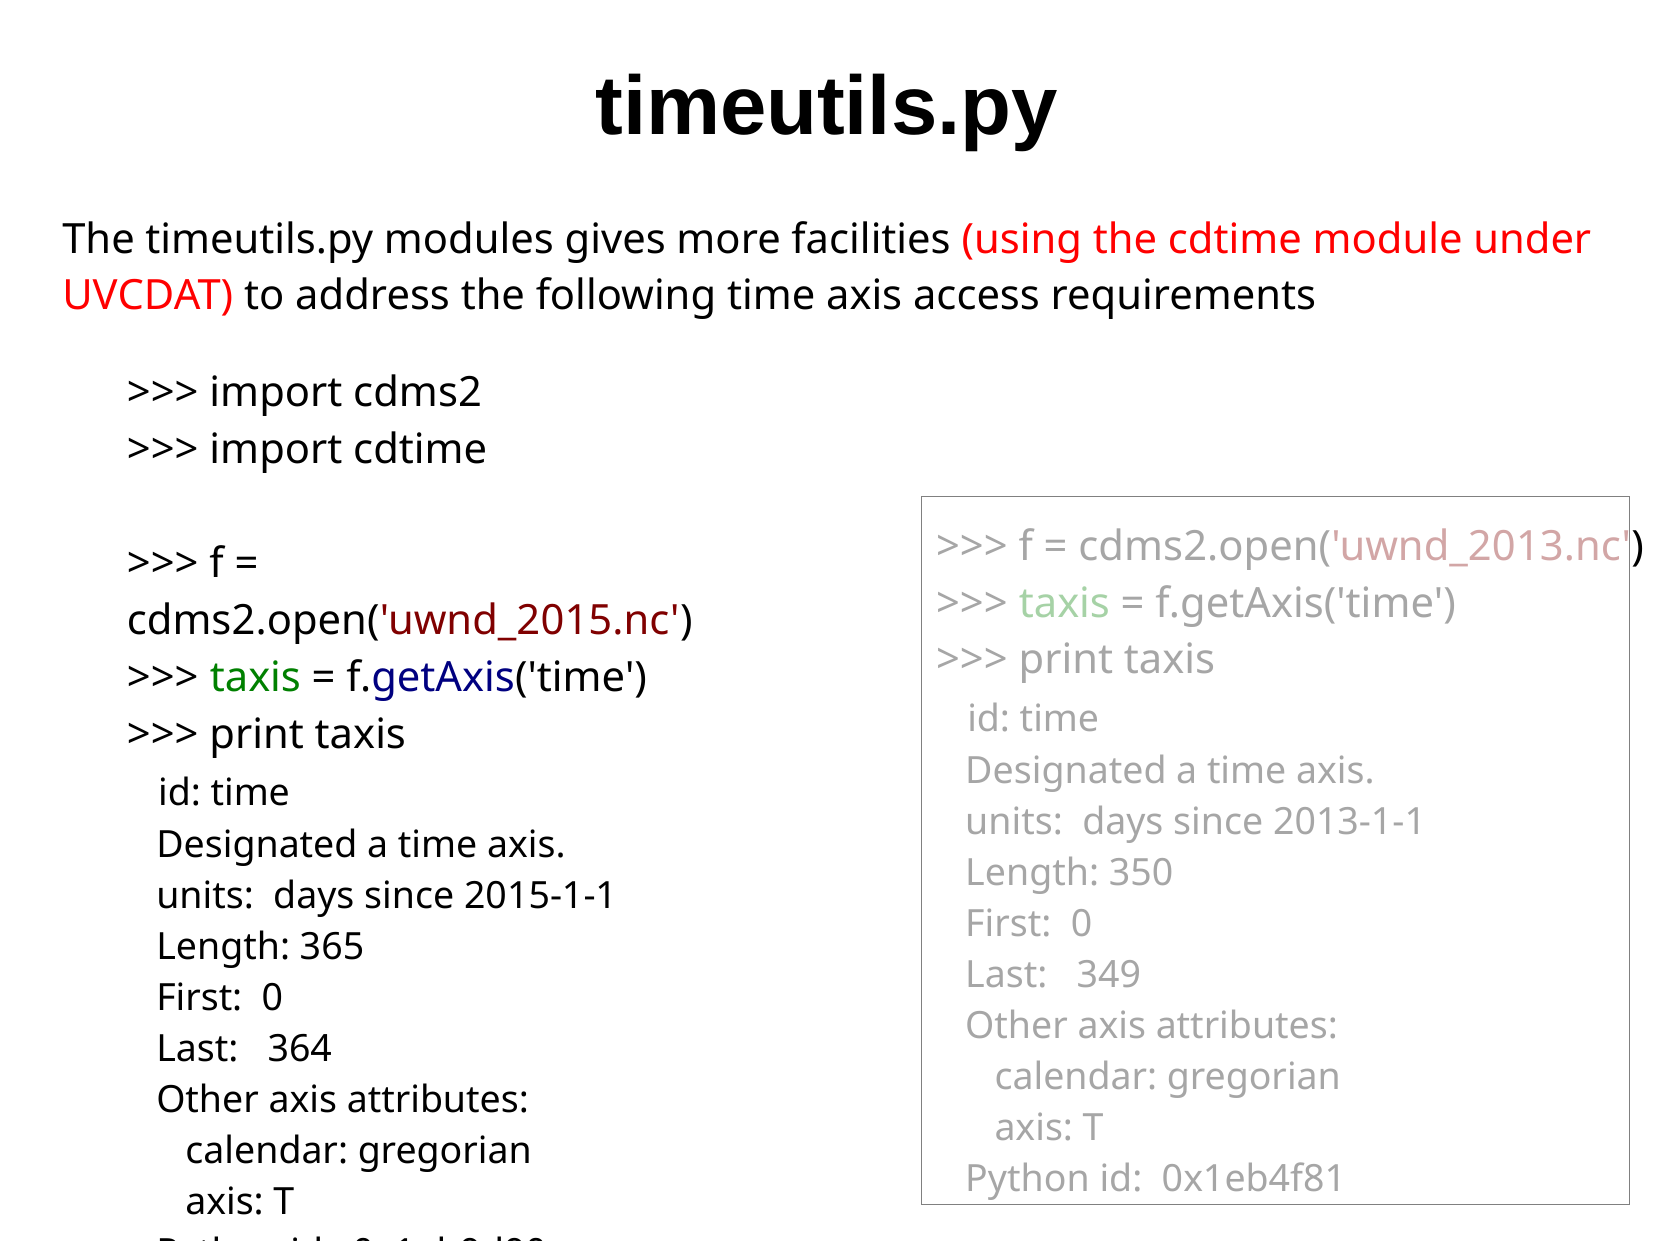

# timeutils.py
The timeutils.py modules gives more facilities (using the cdtime module under UVCDAT) to address the following time axis access requirements
>>> import cdms2
>>> import cdtime
>>> f = cdms2.open('uwnd_2015.nc')
>>> taxis = f.getAxis('time')
>>> print taxis
 id: time
 Designated a time axis.
 units: days since 2015-1-1
 Length: 365
 First: 0
 Last: 364
 Other axis attributes:
 calendar: gregorian
 axis: T
 Python id: 0x1eb9d90
>>> f = cdms2.open('uwnd_2013.nc')
>>> taxis = f.getAxis('time')
>>> print taxis
 id: time
 Designated a time axis.
 units: days since 2013-1-1
 Length: 350
 First: 0
 Last: 349
 Other axis attributes:
 calendar: gregorian
 axis: T
 Python id: 0x1eb4f81